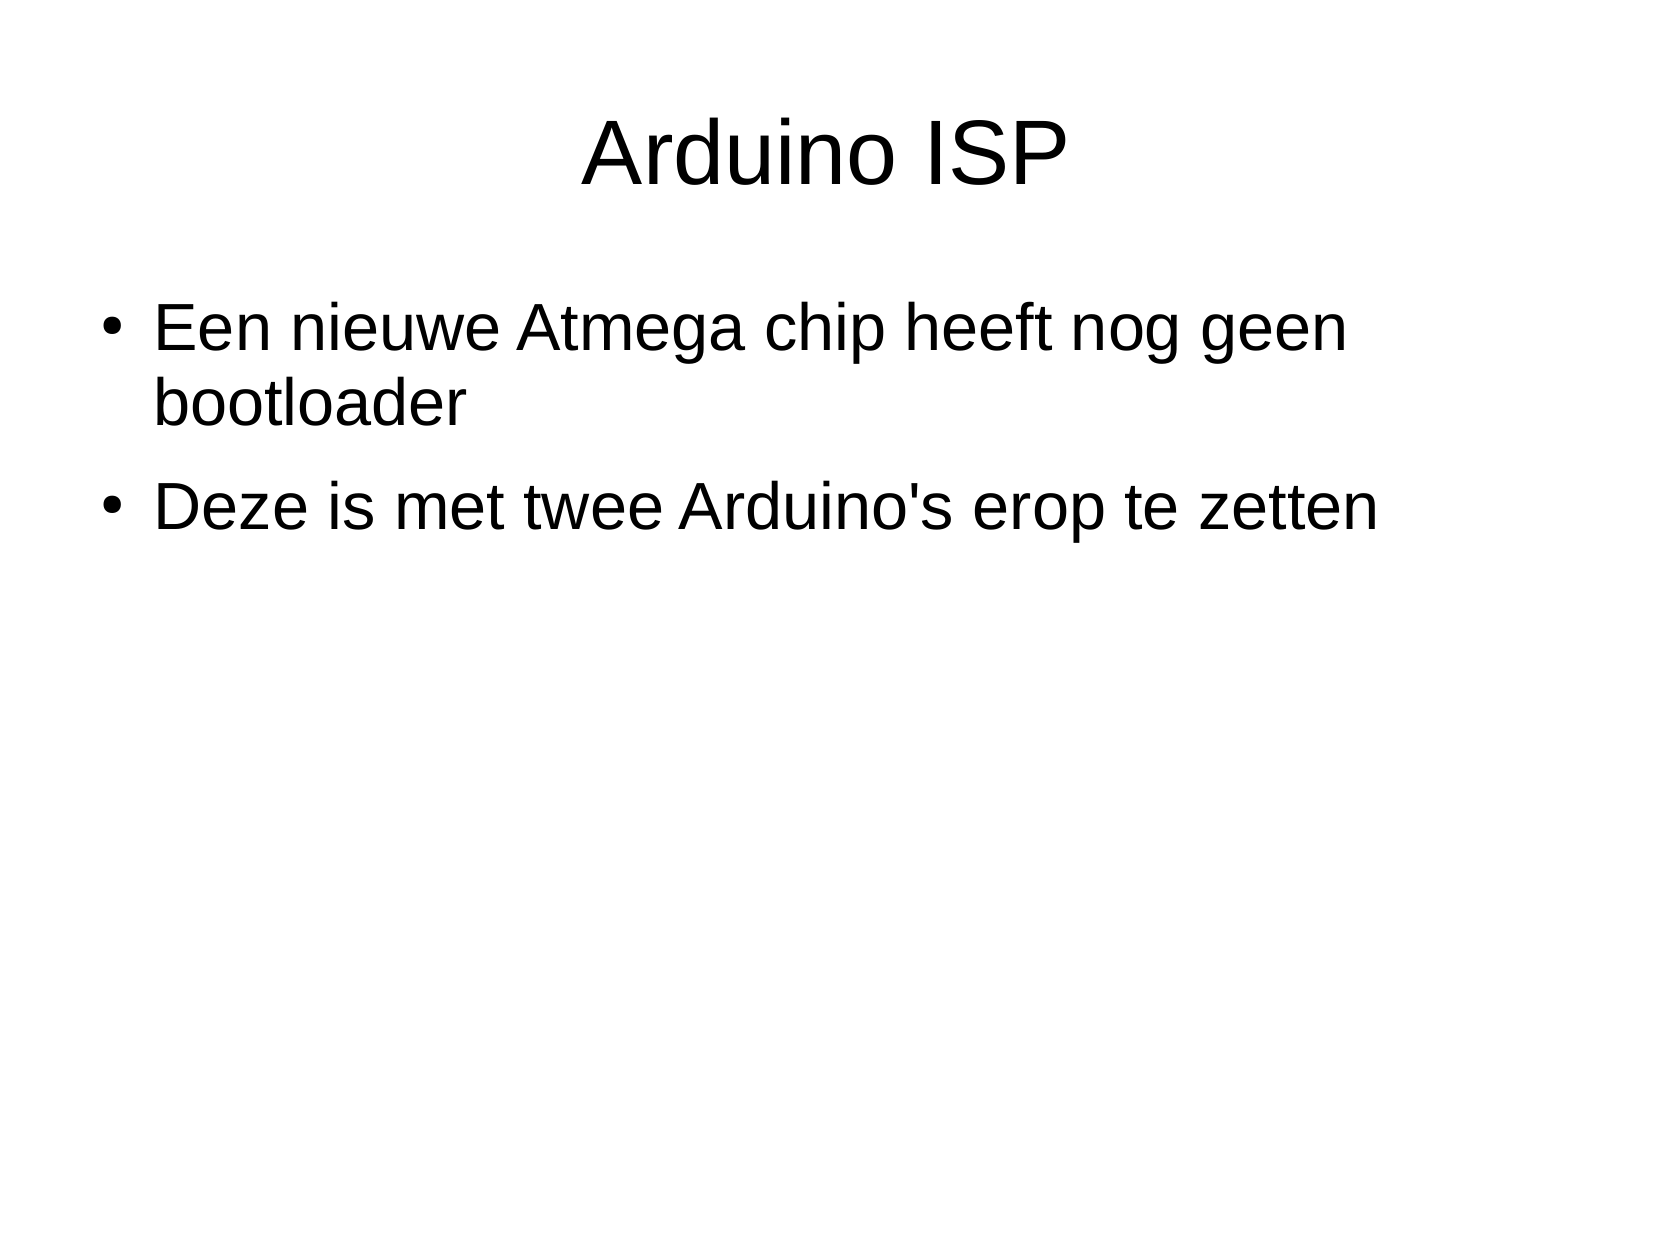

# Arduino ISP
Een nieuwe Atmega chip heeft nog geen bootloader
Deze is met twee Arduino's erop te zetten